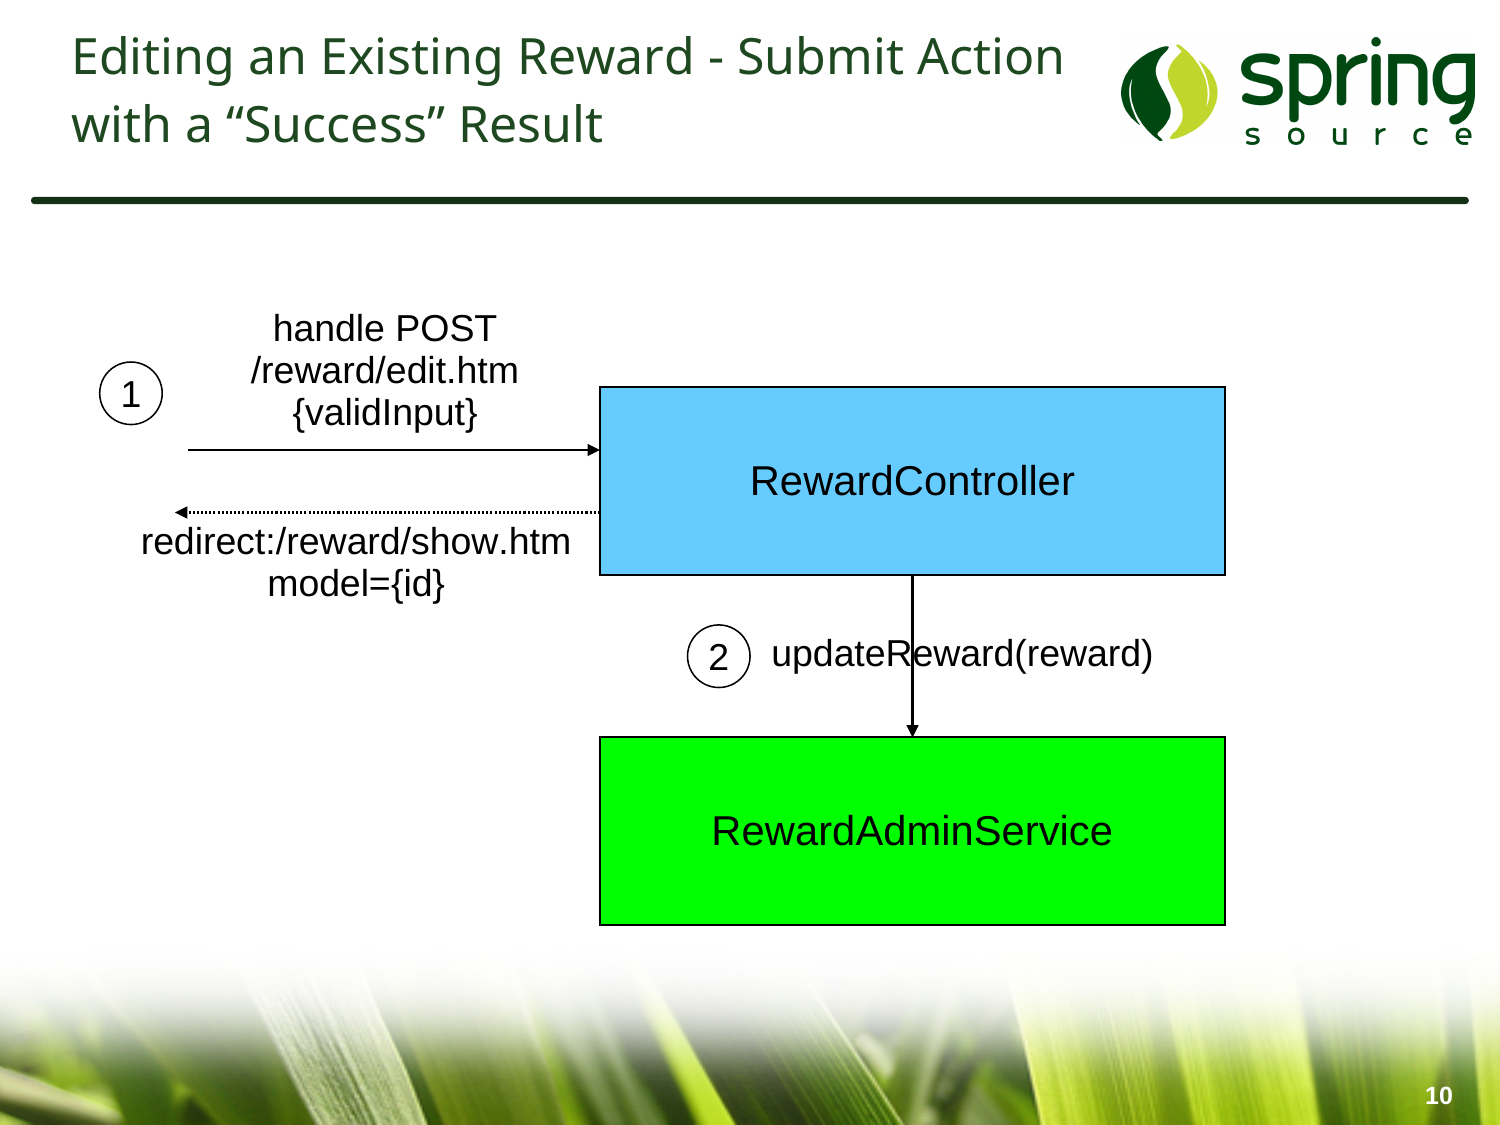

# Editing an Existing Reward - Submit Action with a “Success” Result
handle POST /reward/edit.htm
{validInput}
1
RewardController
redirect:/reward/show.htm
model={id}
2
updateReward(reward)
RewardAdminService